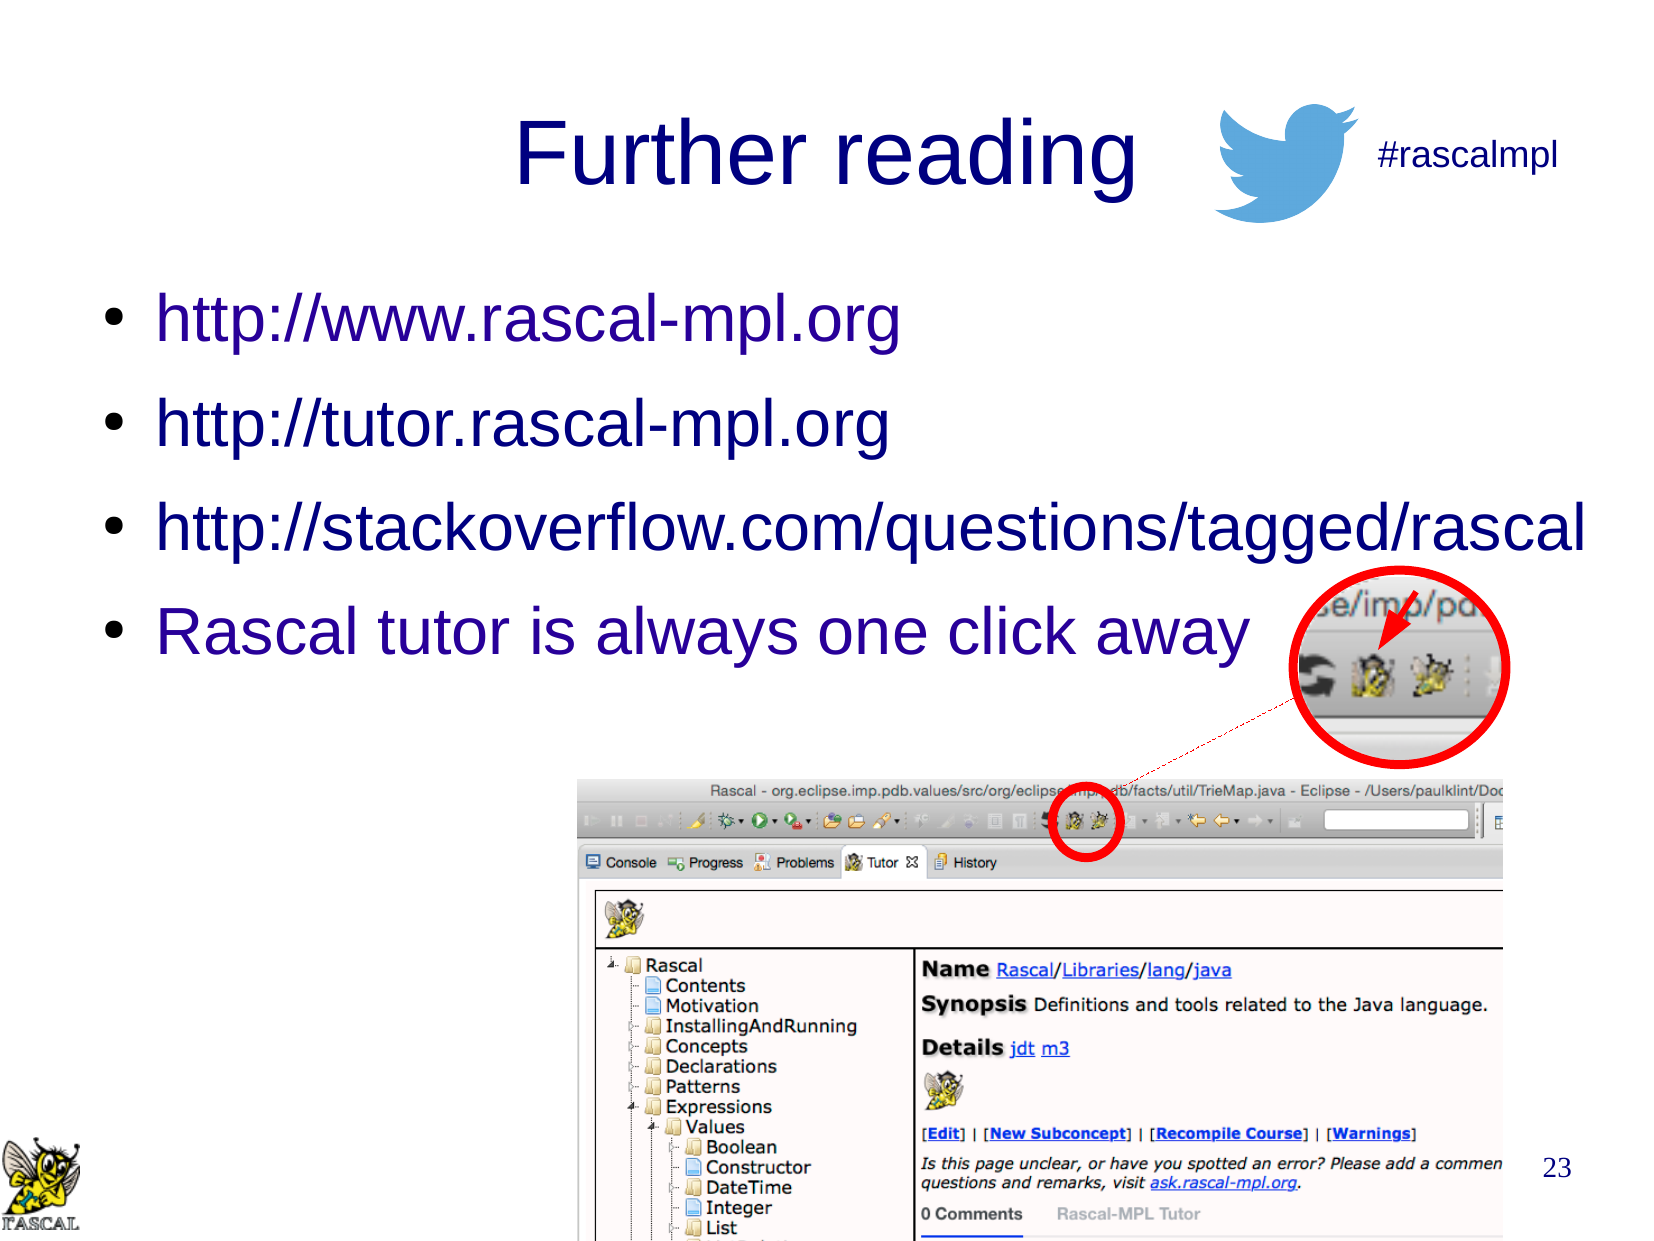

# Further reading
#rascalmpl
http://www.rascal-mpl.org
http://tutor.rascal-mpl.org
http://stackoverflow.com/questions/tagged/rascal
Rascal tutor is always one click away
23